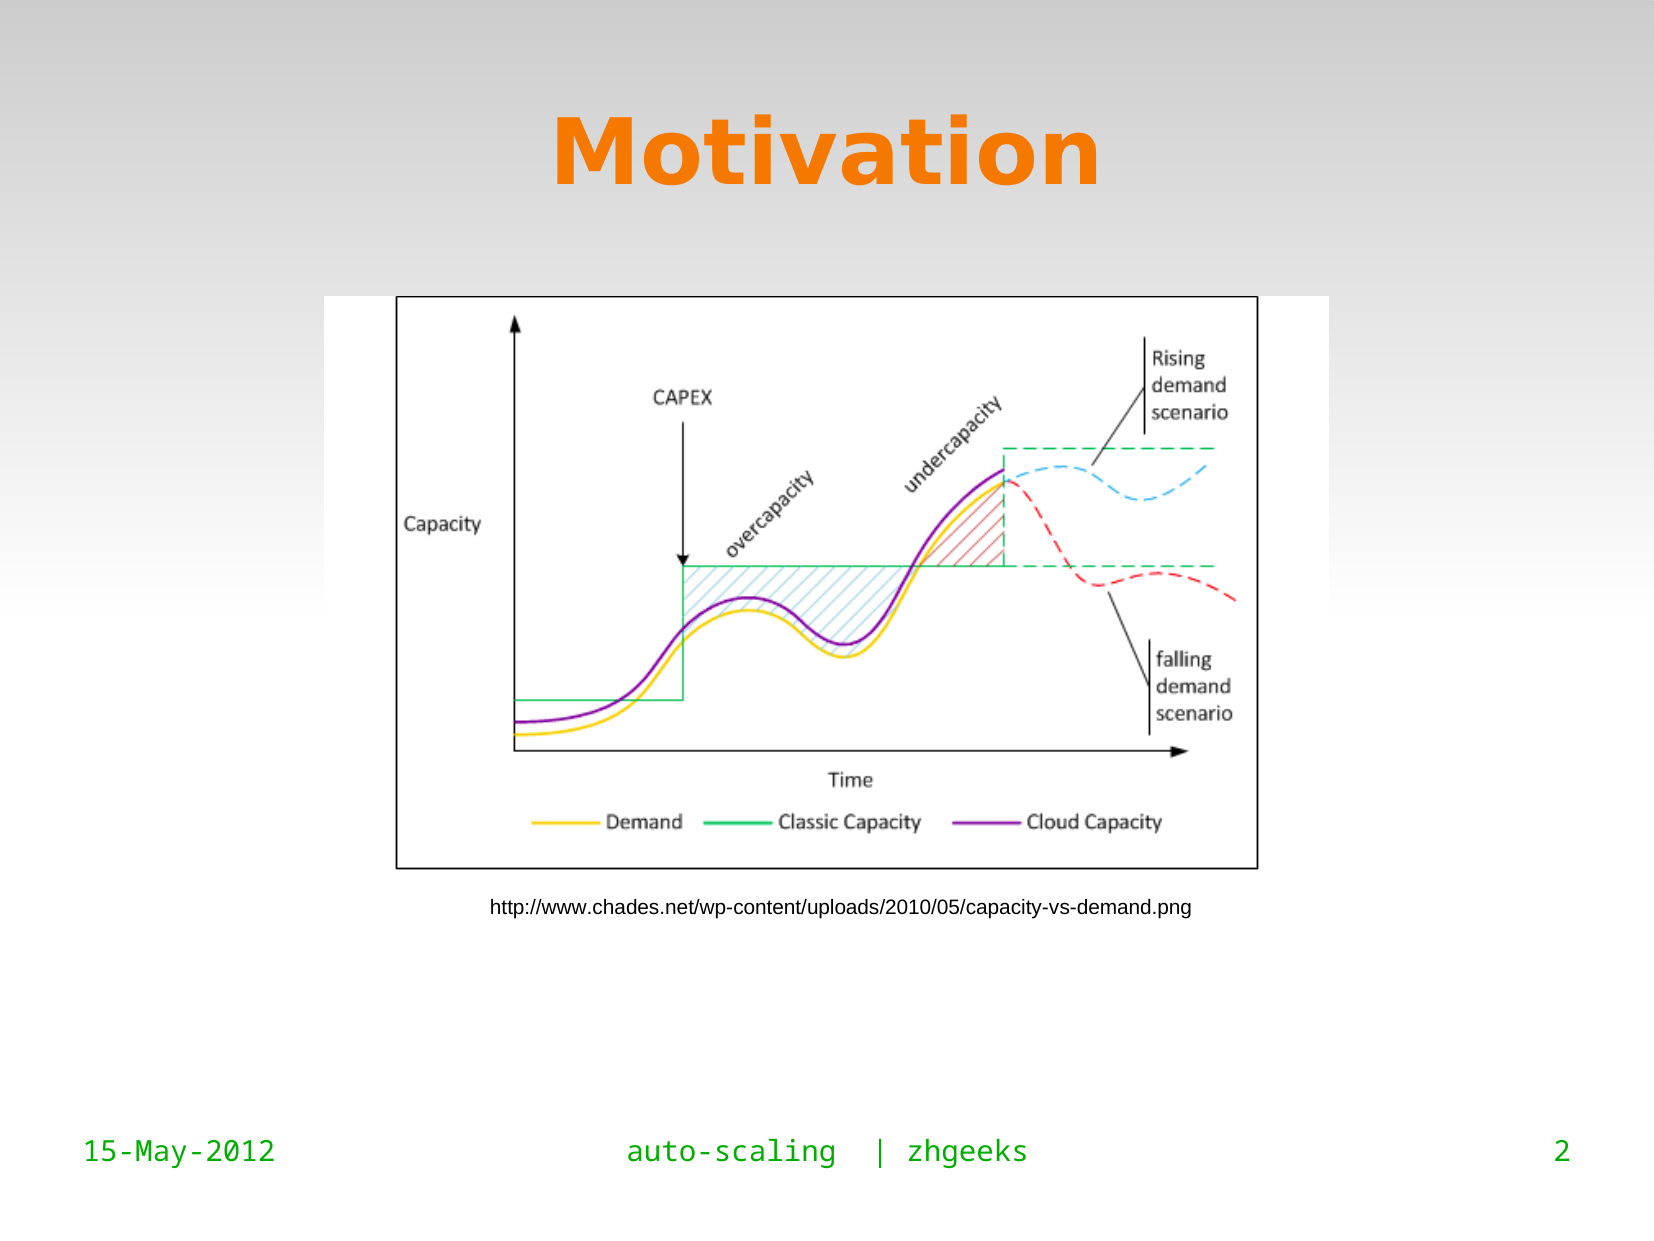

# Motivation
http://www.chades.net/wp-content/uploads/2010/05/capacity-vs-demand.png
15-May-2012
auto-scaling | zhgeeks
2